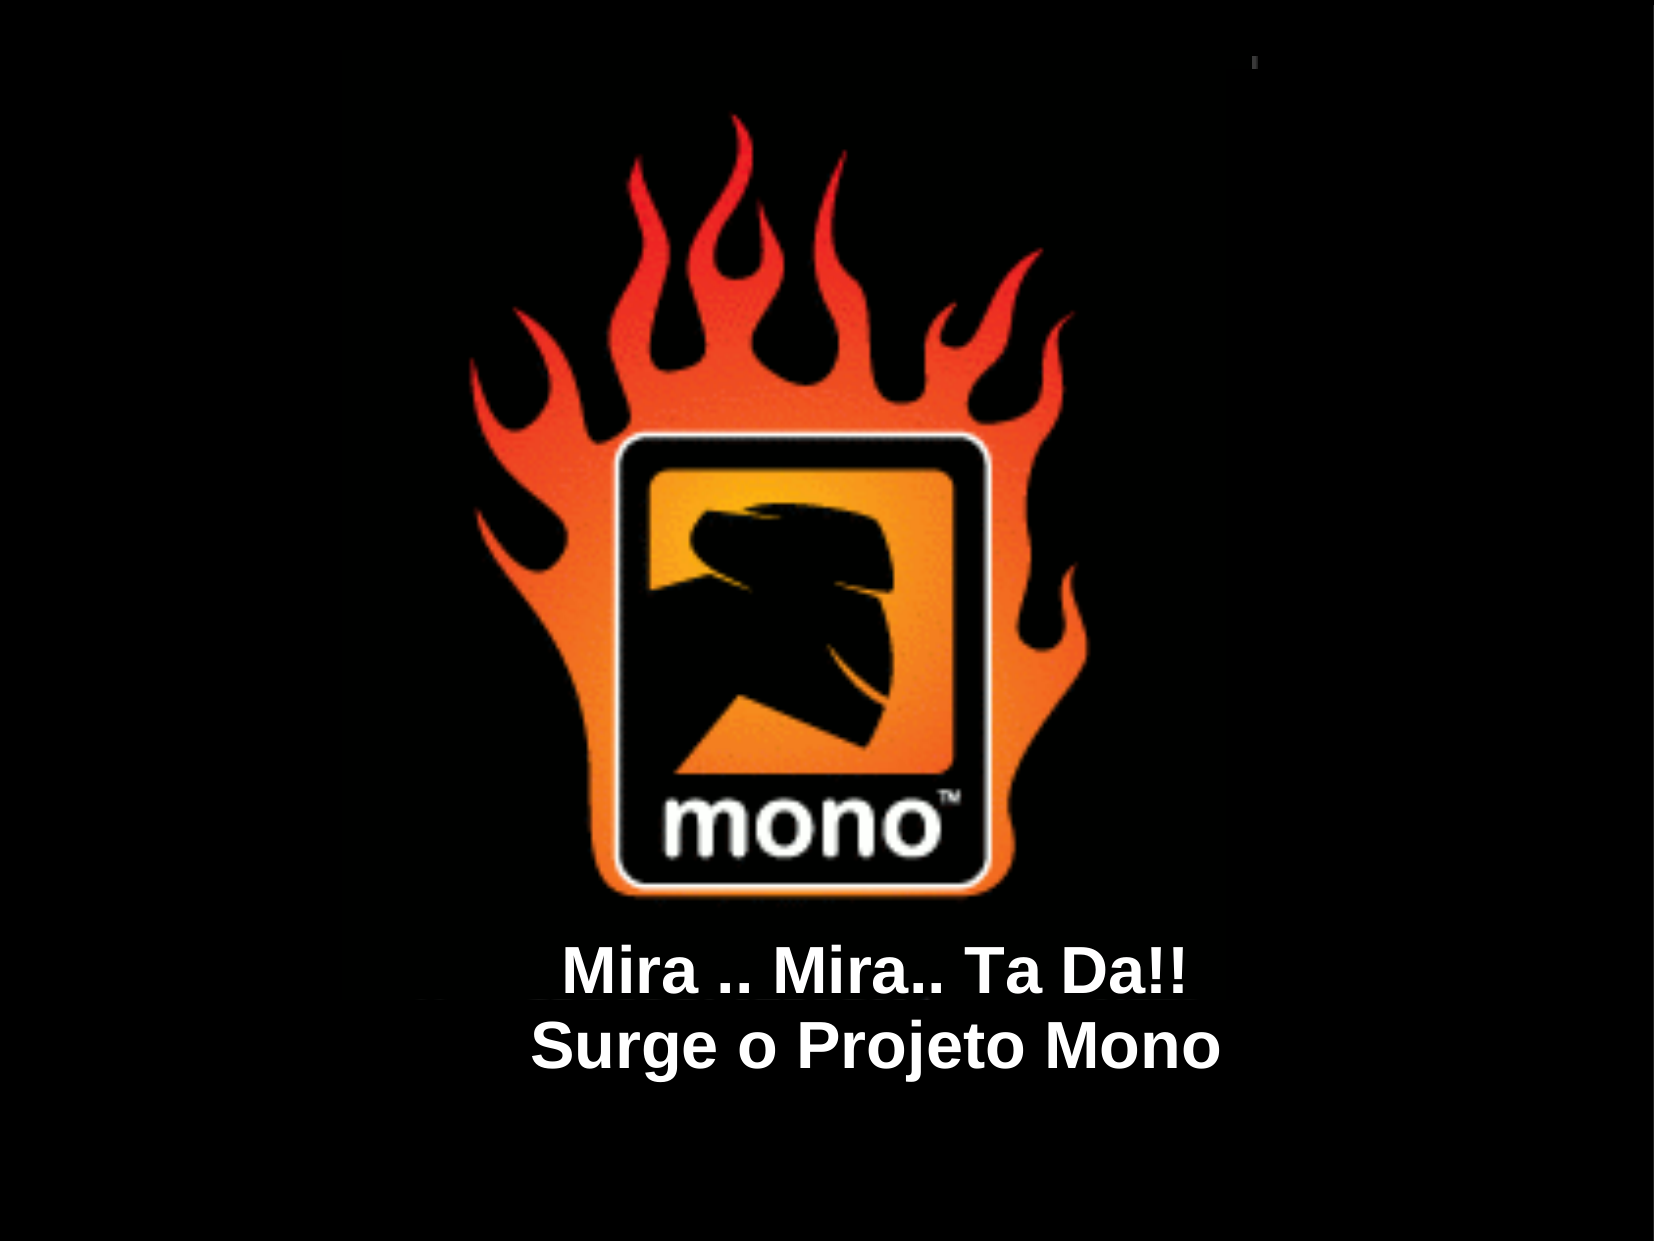

Mira .. Mira.. Ta Da!!
 Surge o Projeto Mono